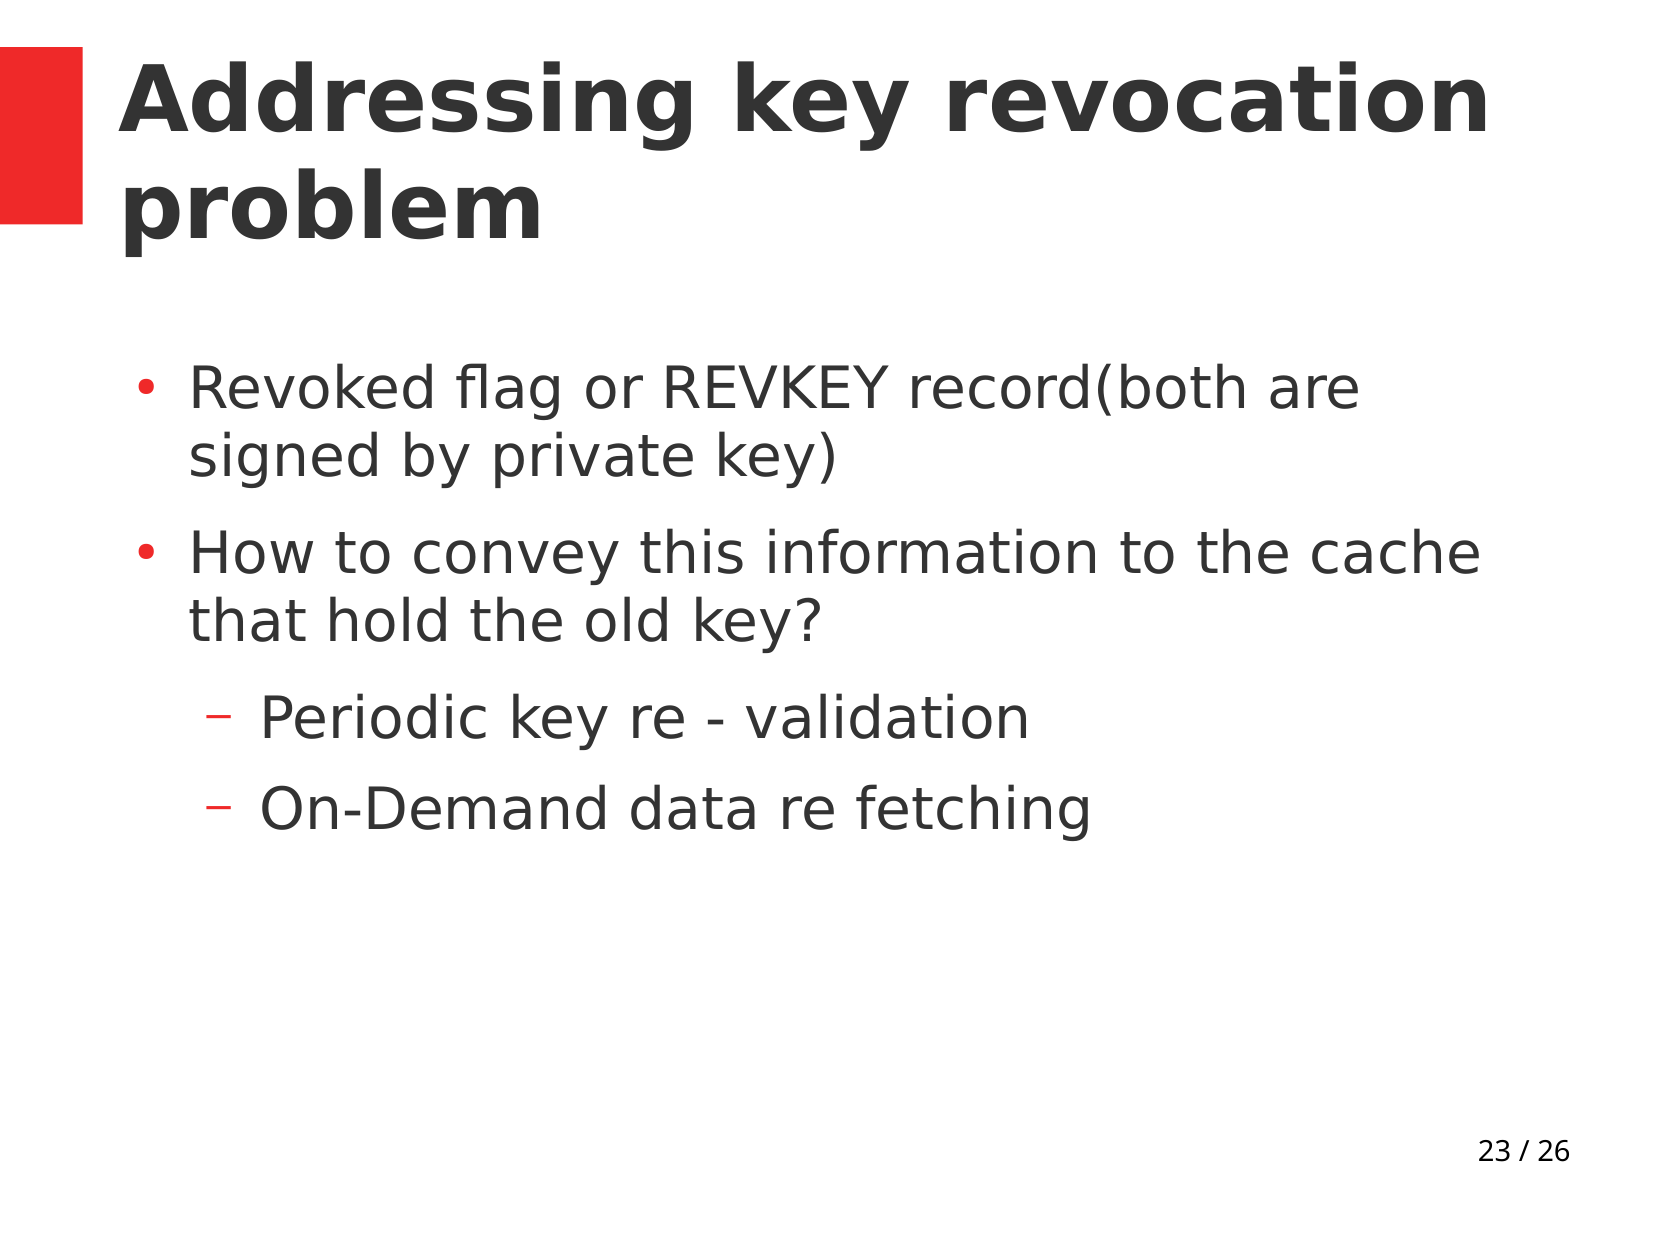

# Addressing key revocation problem
Revoked flag or REVKEY record(both are signed by private key)
How to convey this information to the cache that hold the old key?
Periodic key re - validation
On-Demand data re fetching
23